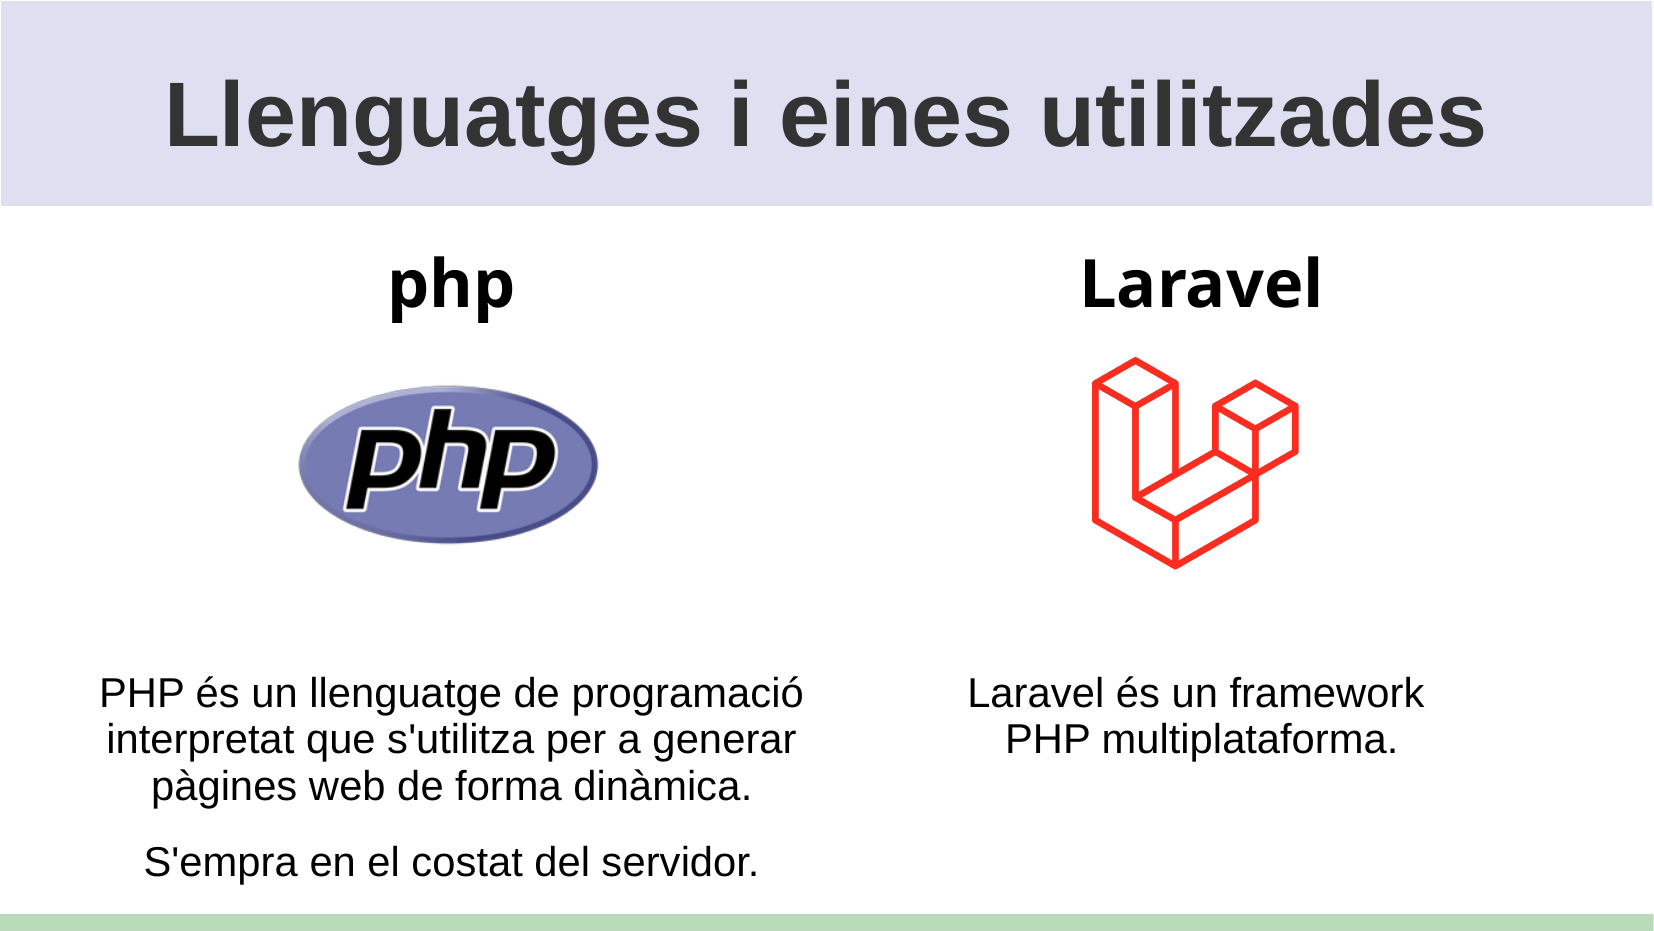

Llenguatges i eines utilitzades
php
PHP és un llenguatge de programació interpretat que s'utilitza per a generar pàgines web de forma dinàmica.
S'empra en el costat del servidor.
# Laravel
Laravel és un framework
PHP multiplataforma.